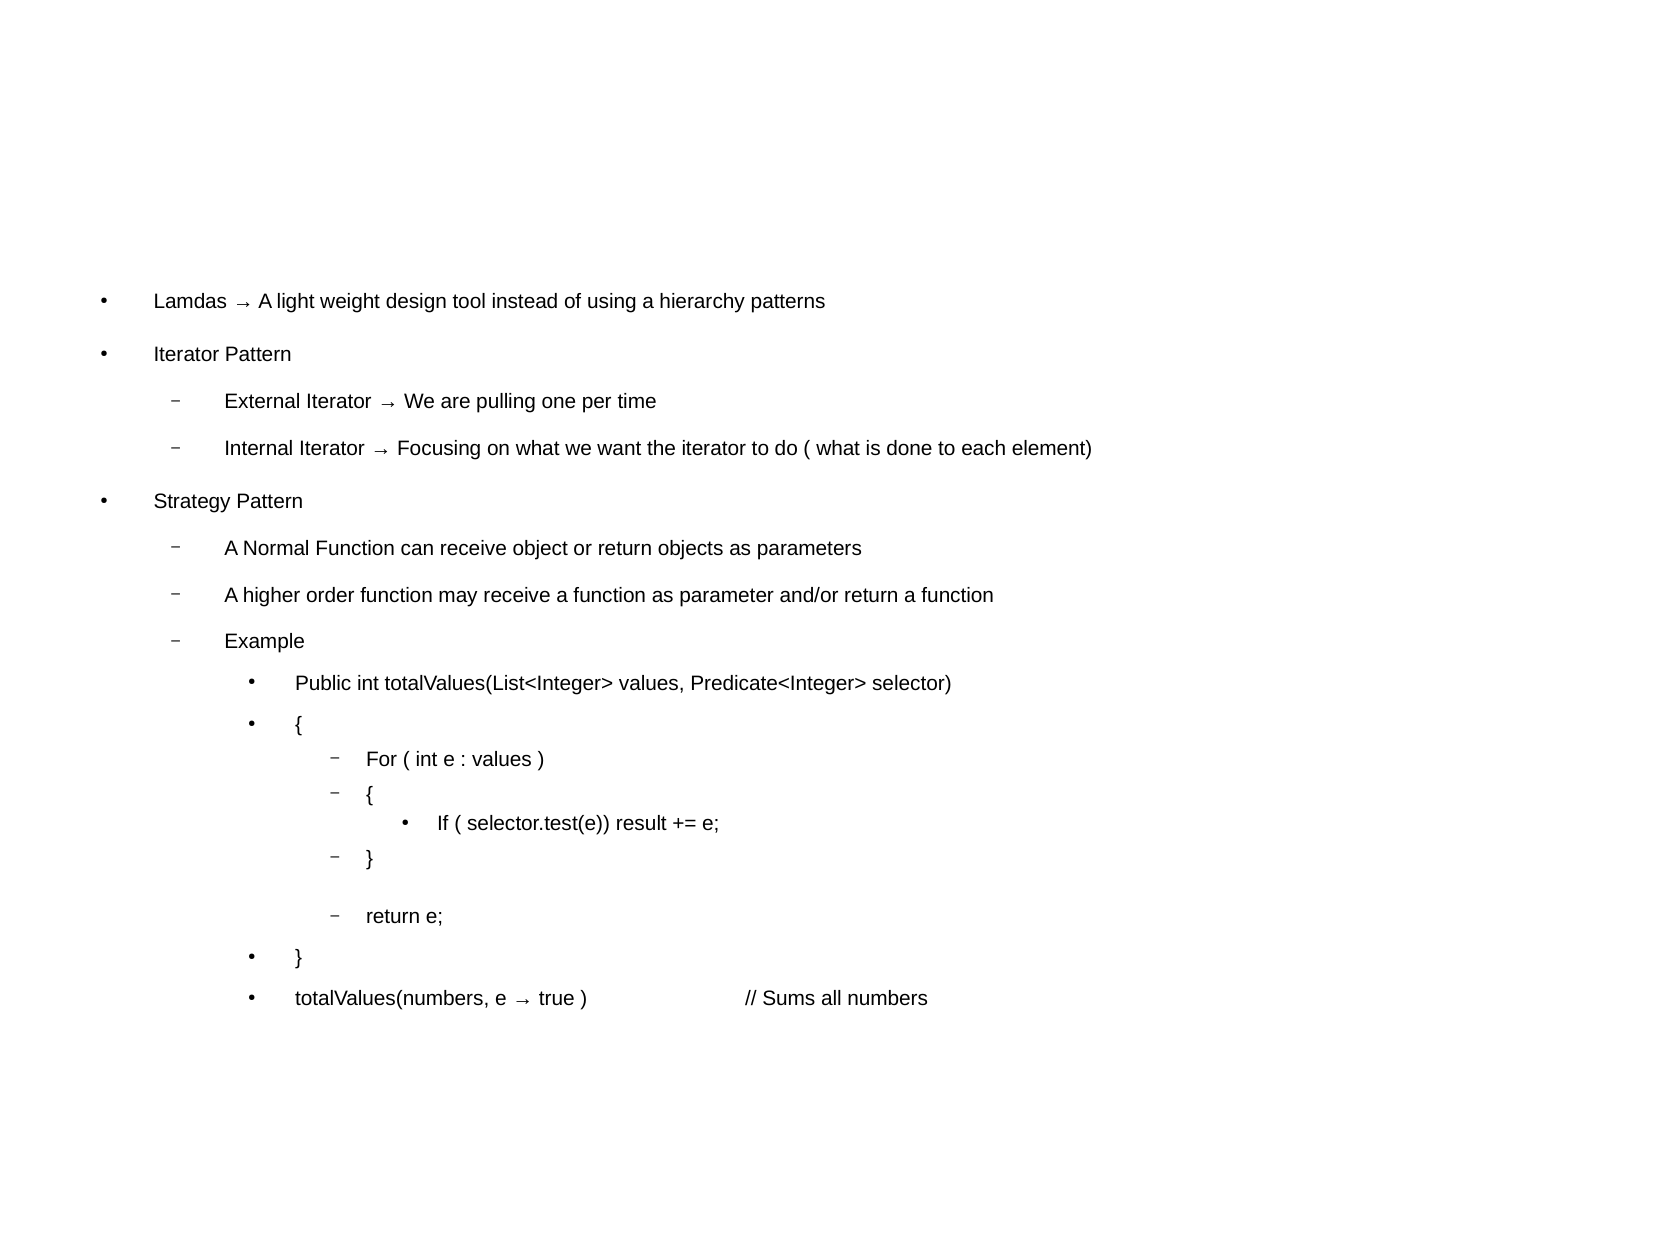

#
Lamdas → A light weight design tool instead of using a hierarchy patterns
Iterator Pattern
External Iterator → We are pulling one per time
Internal Iterator → Focusing on what we want the iterator to do ( what is done to each element)
Strategy Pattern
A Normal Function can receive object or return objects as parameters
A higher order function may receive a function as parameter and/or return a function
Example
Public int totalValues(List<Integer> values, Predicate<Integer> selector)
{
For ( int e : values )
{
If ( selector.test(e)) result += e;
}
return e;
}
totalValues(numbers, e → true )			// Sums all numbers